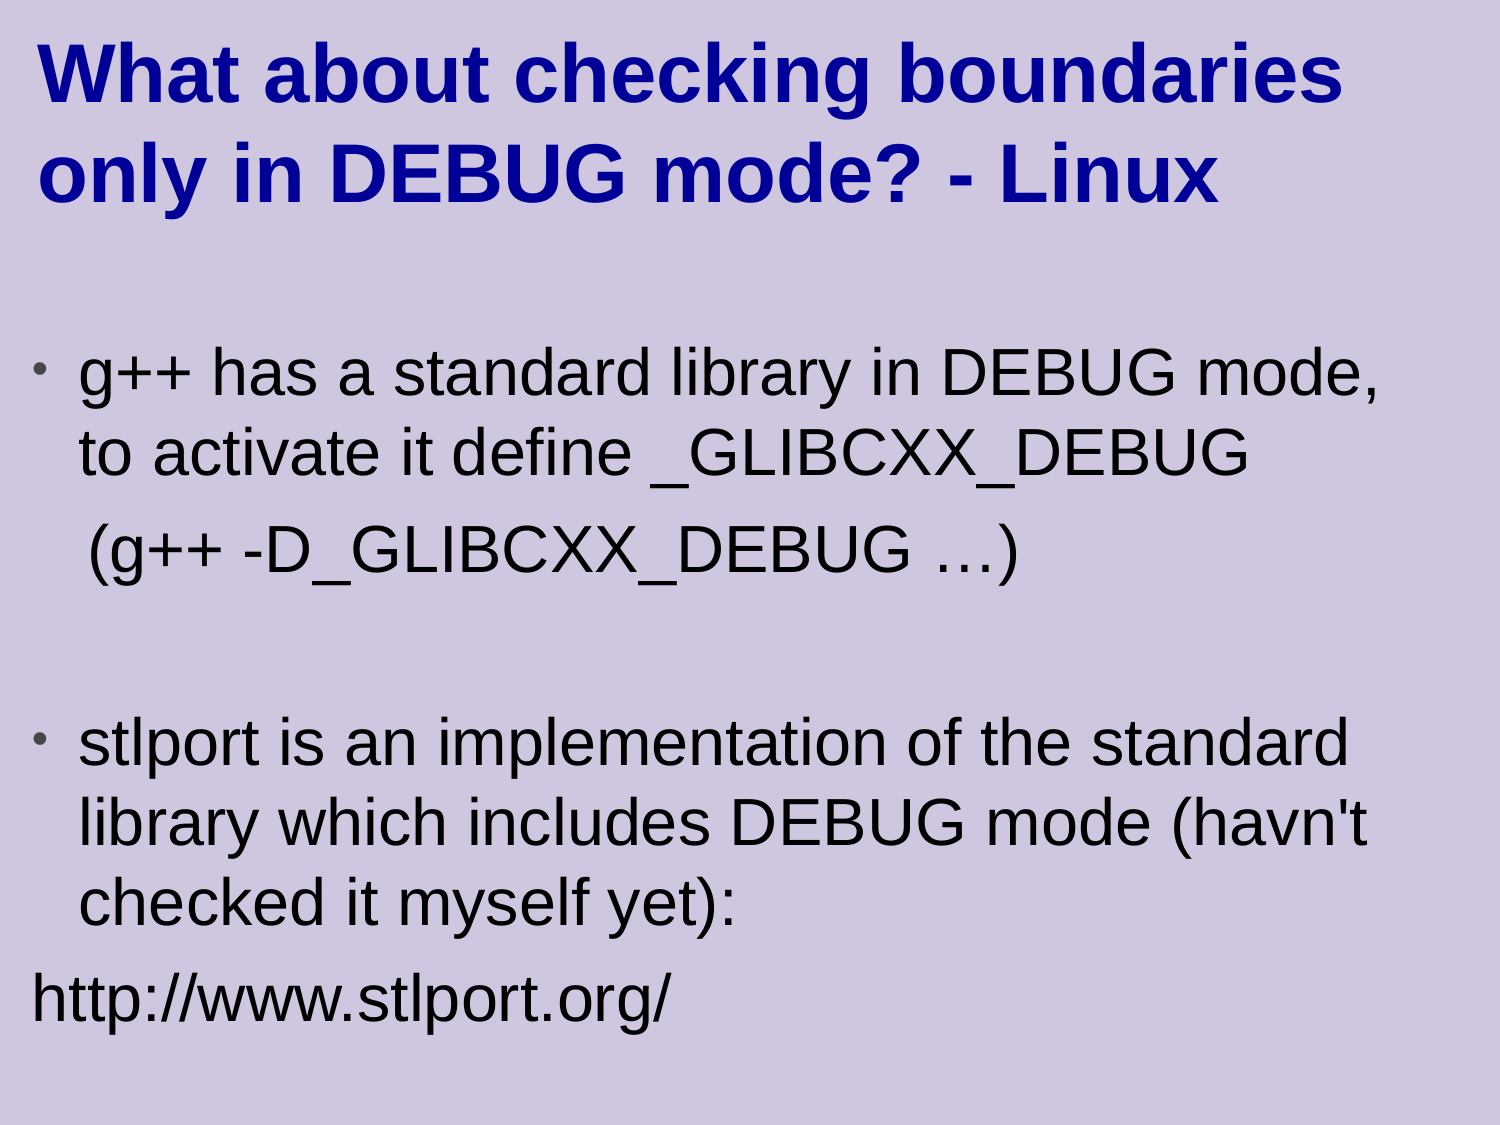

# What about checking boundaries only in DEBUG mode? - Linux
g++ has a standard library in DEBUG mode, to activate it define _GLIBCXX_DEBUG
 (g++ -D_GLIBCXX_DEBUG …)
stlport is an implementation of the standard library which includes DEBUG mode (havn't checked it myself yet):
http://www.stlport.org/